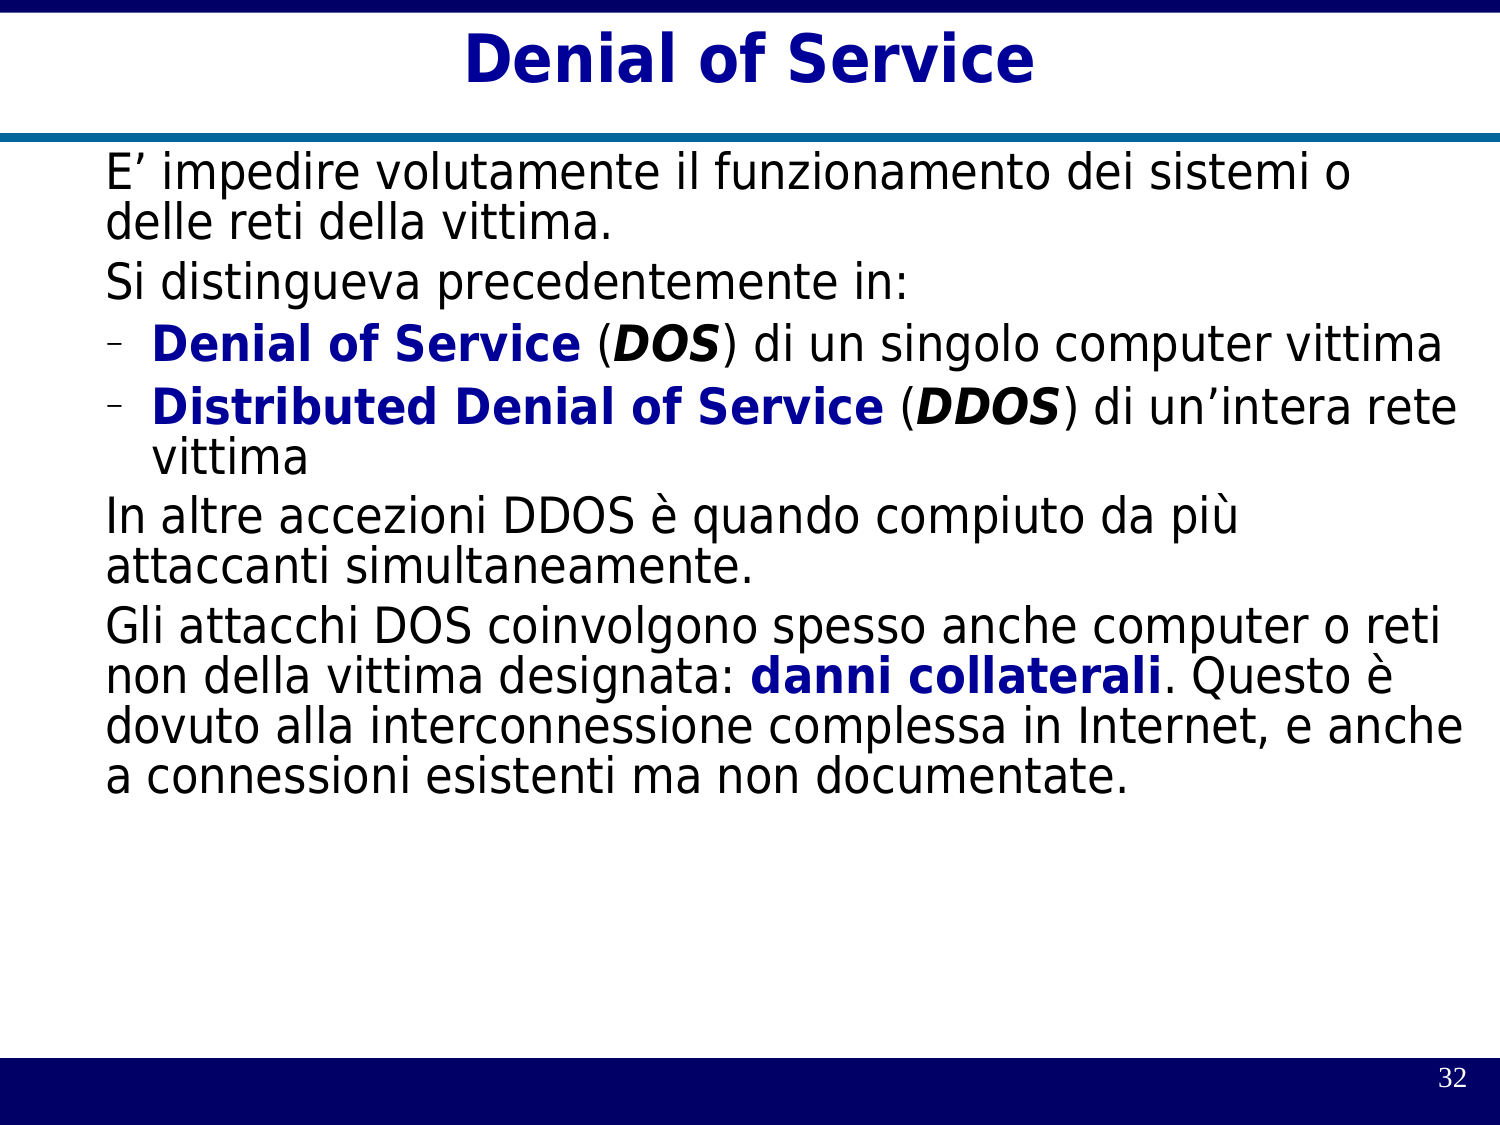

# Denial of Service
E’ impedire volutamente il funzionamento dei sistemi o delle reti della vittima.
Si distingueva precedentemente in:
Denial of Service (DOS) di un singolo computer vittima
Distributed Denial of Service (DDOS) di un’intera rete vittima
In altre accezioni DDOS è quando compiuto da più attaccanti simultaneamente.
Gli attacchi DOS coinvolgono spesso anche computer o reti non della vittima designata: danni collaterali. Questo è dovuto alla interconnessione complessa in Internet, e anche a connessioni esistenti ma non documentate.